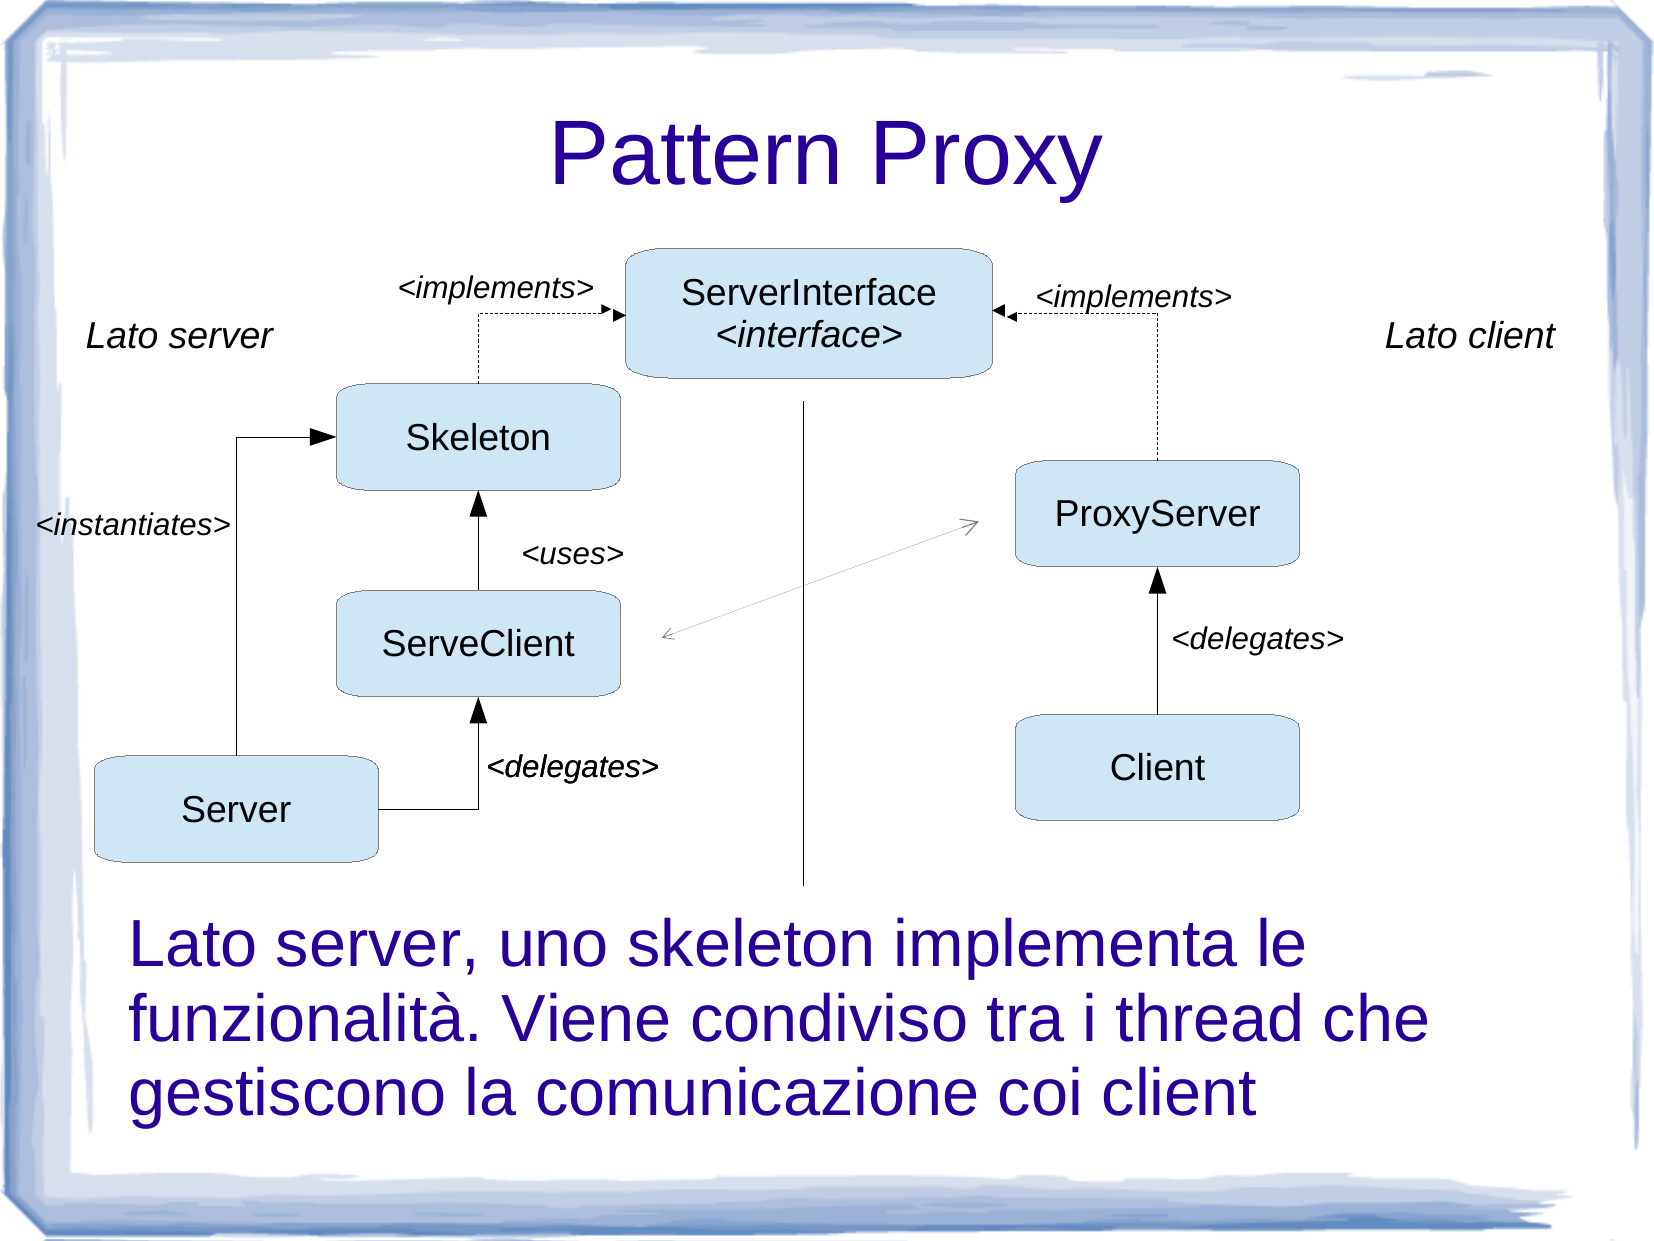

# Pattern Proxy
ServerInterface
<interface>
<implements>
<implements>
Lato server
Lato client
Skeleton
ProxyServer
<instantiates>
<uses>
ServeClient
<delegates>
Client
<delegates>
<delegates>
Server
Lato server, uno skeleton implementa le funzionalità. Viene condiviso tra i thread che gestiscono la comunicazione coi client